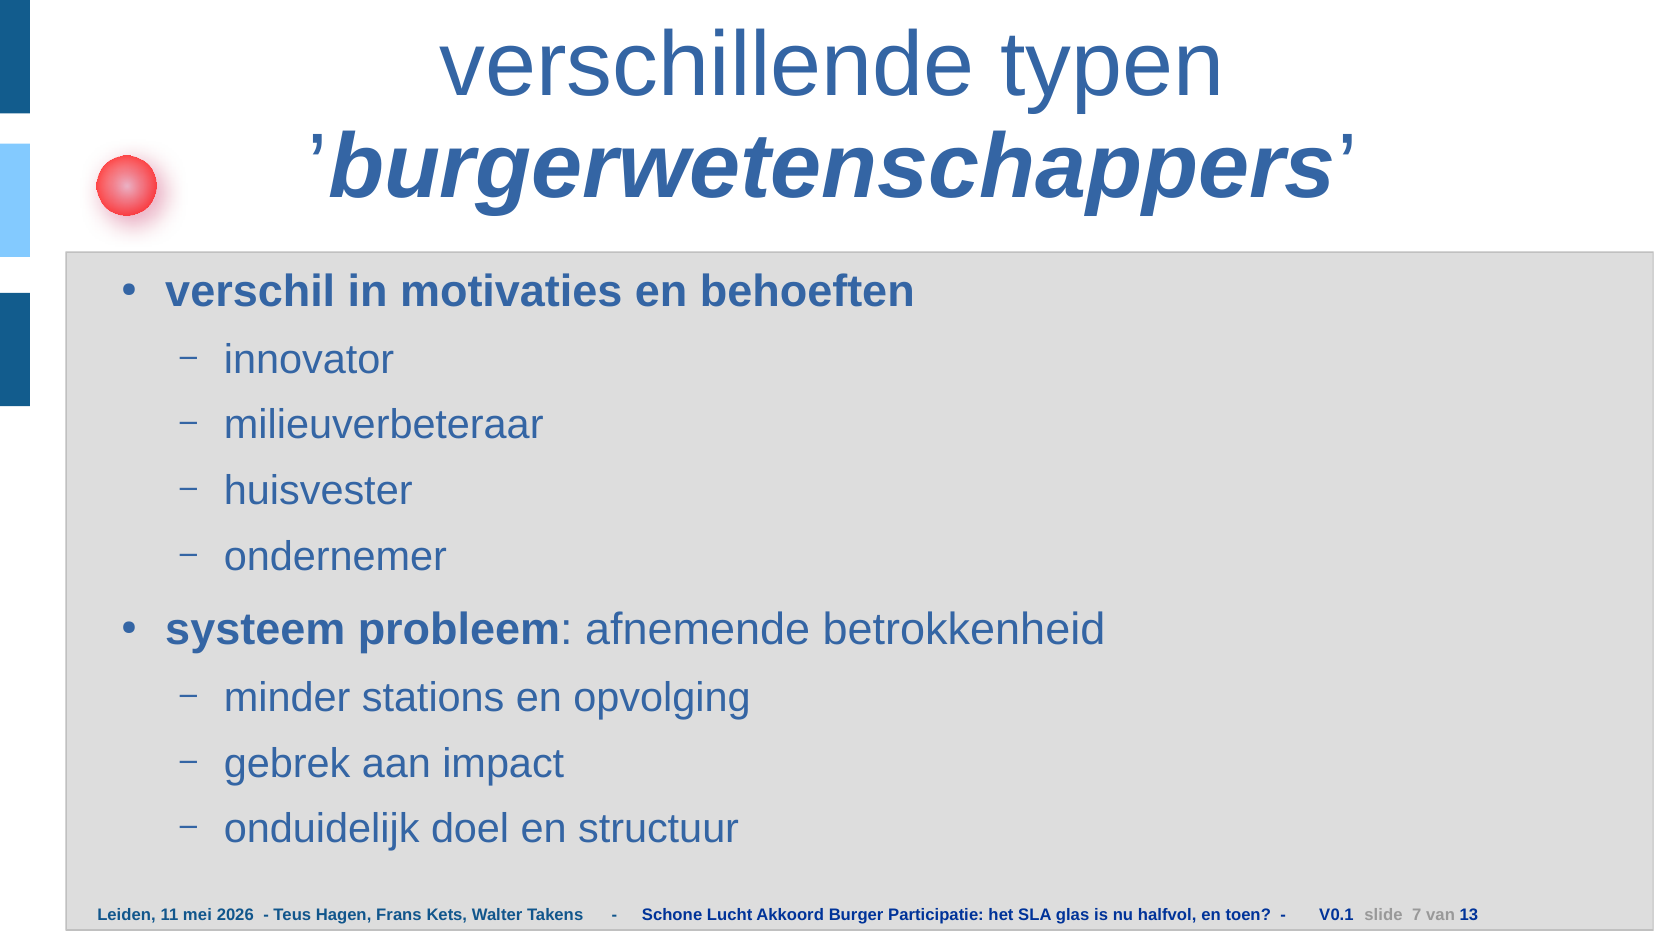

# verschillende typen ’burgerwetenschappers’
verschil in motivaties en behoeften
innovator
milieuverbeteraar
huisvester
ondernemer
systeem probleem: afnemende betrokkenheid
minder stations en opvolging
gebrek aan impact
onduidelijk doel en structuur